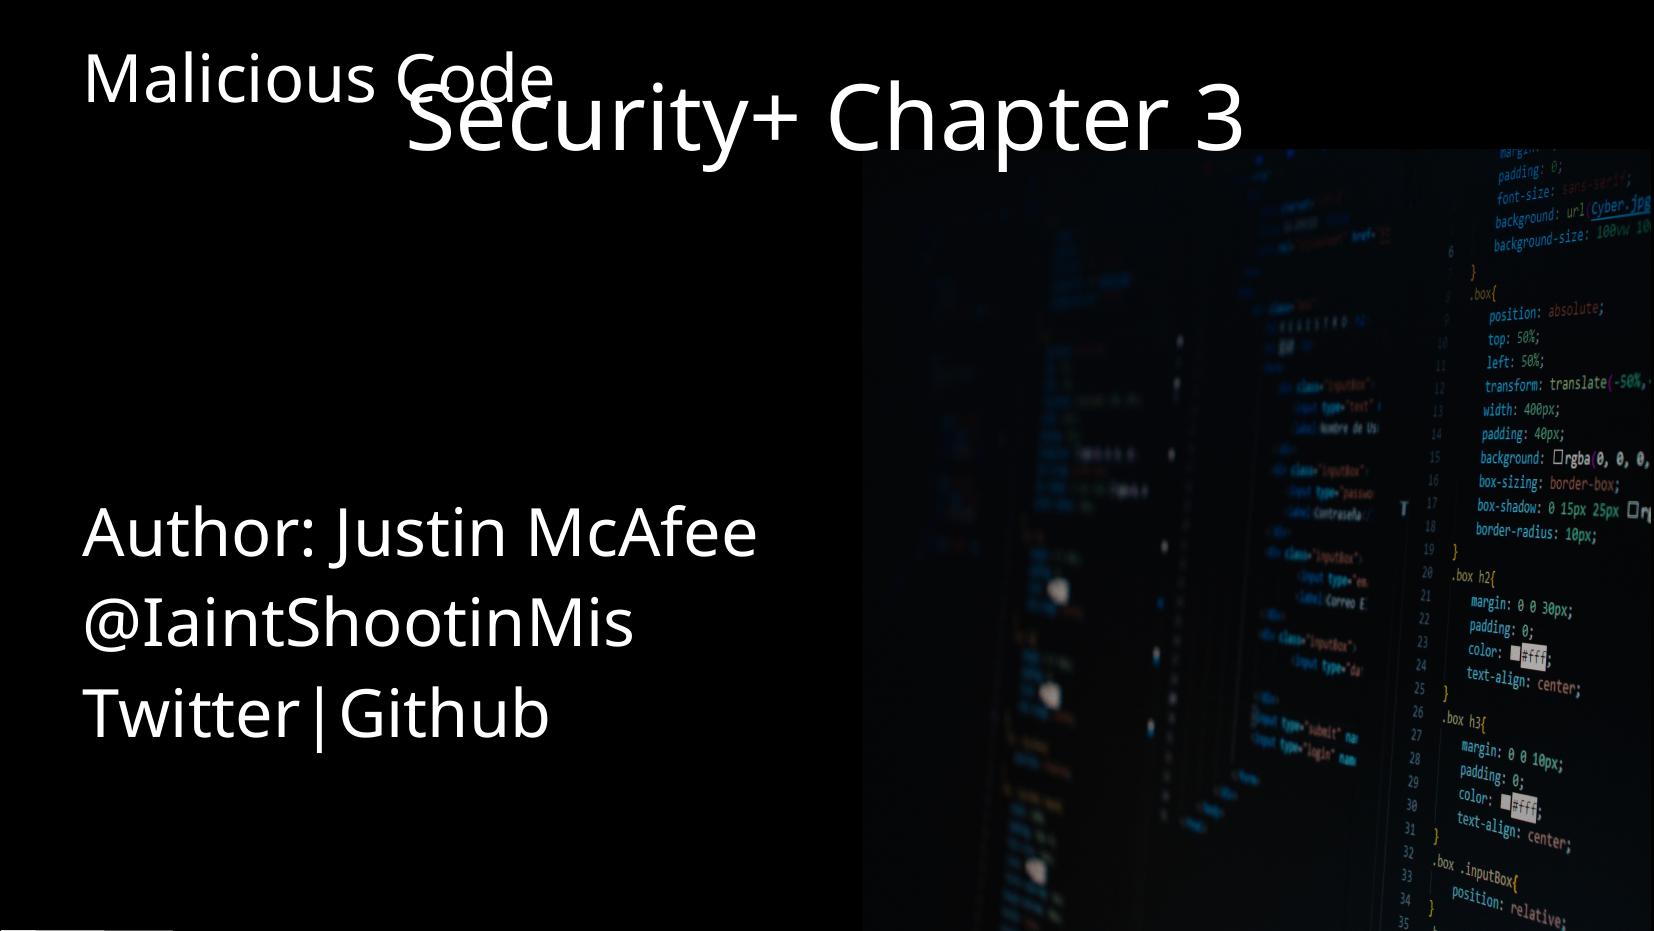

Malicious Code
Author: Justin McAfee
@IaintShootinMis
Twitter|Github
# Security+ Chapter 3